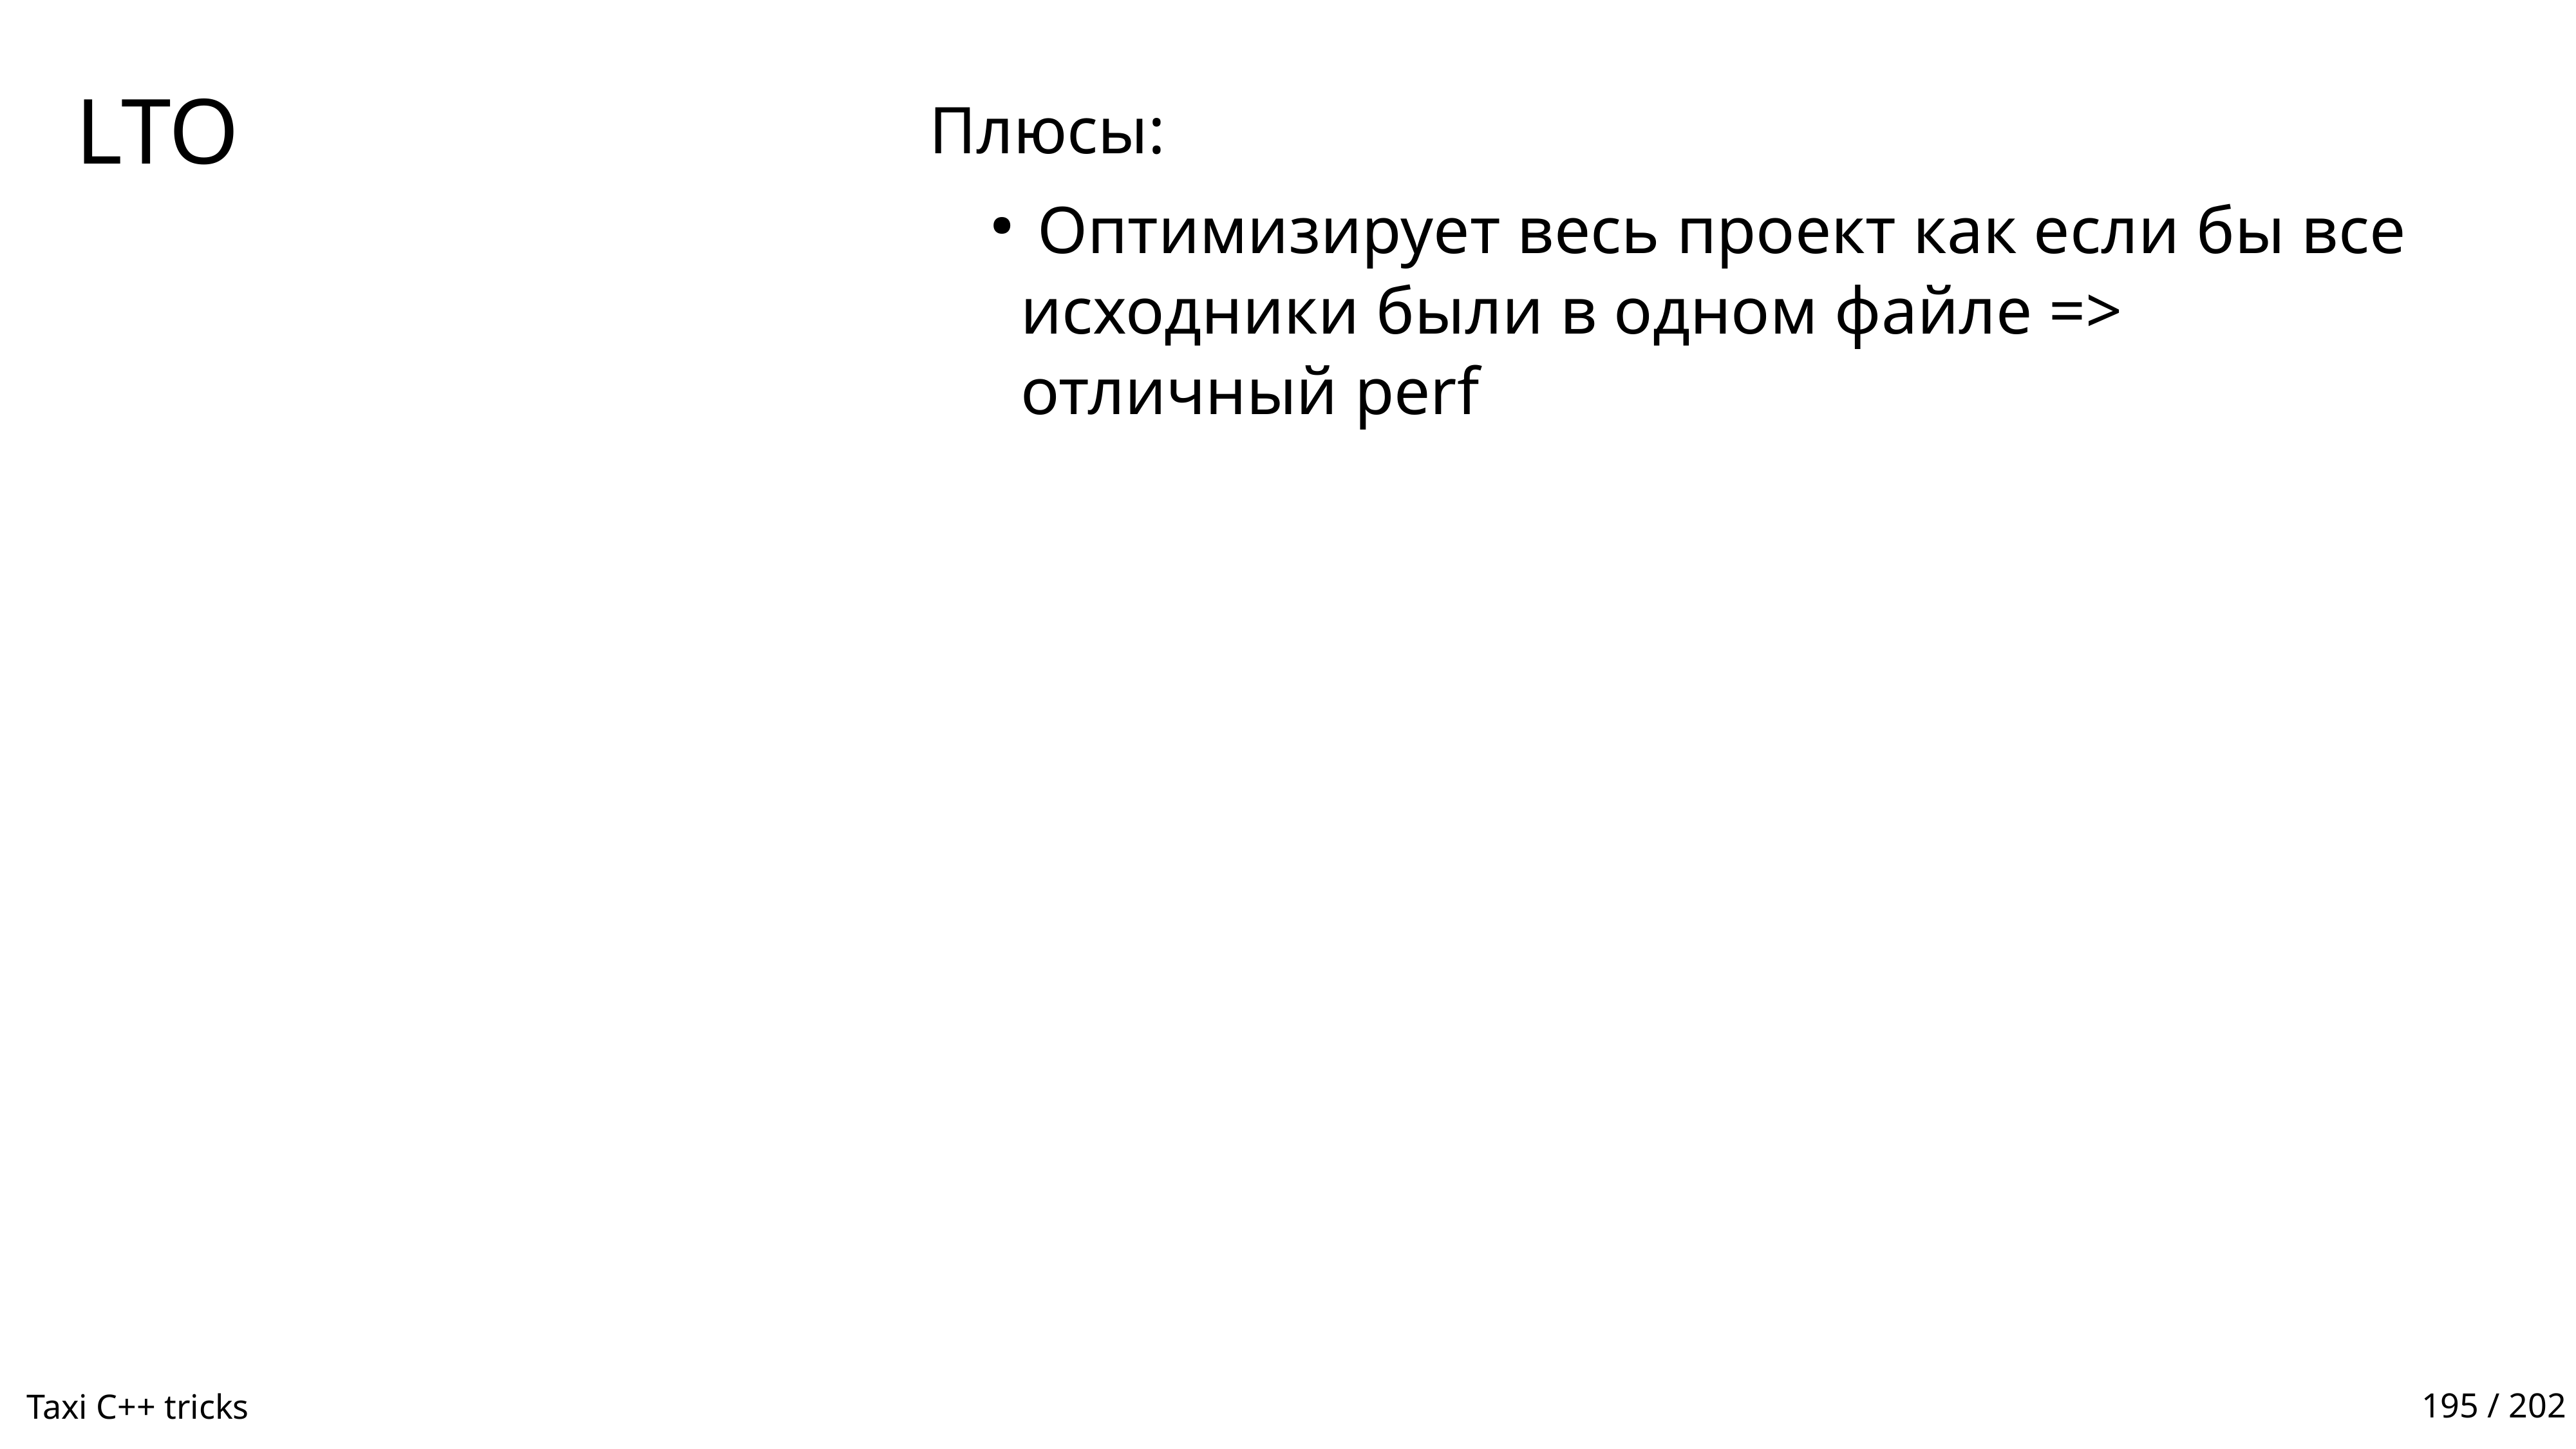

# LTO
Плюсы:
 Оптимизирует весь проект как если бы все исходники были в одном файле => отличный perf
Taxi C++ tricks